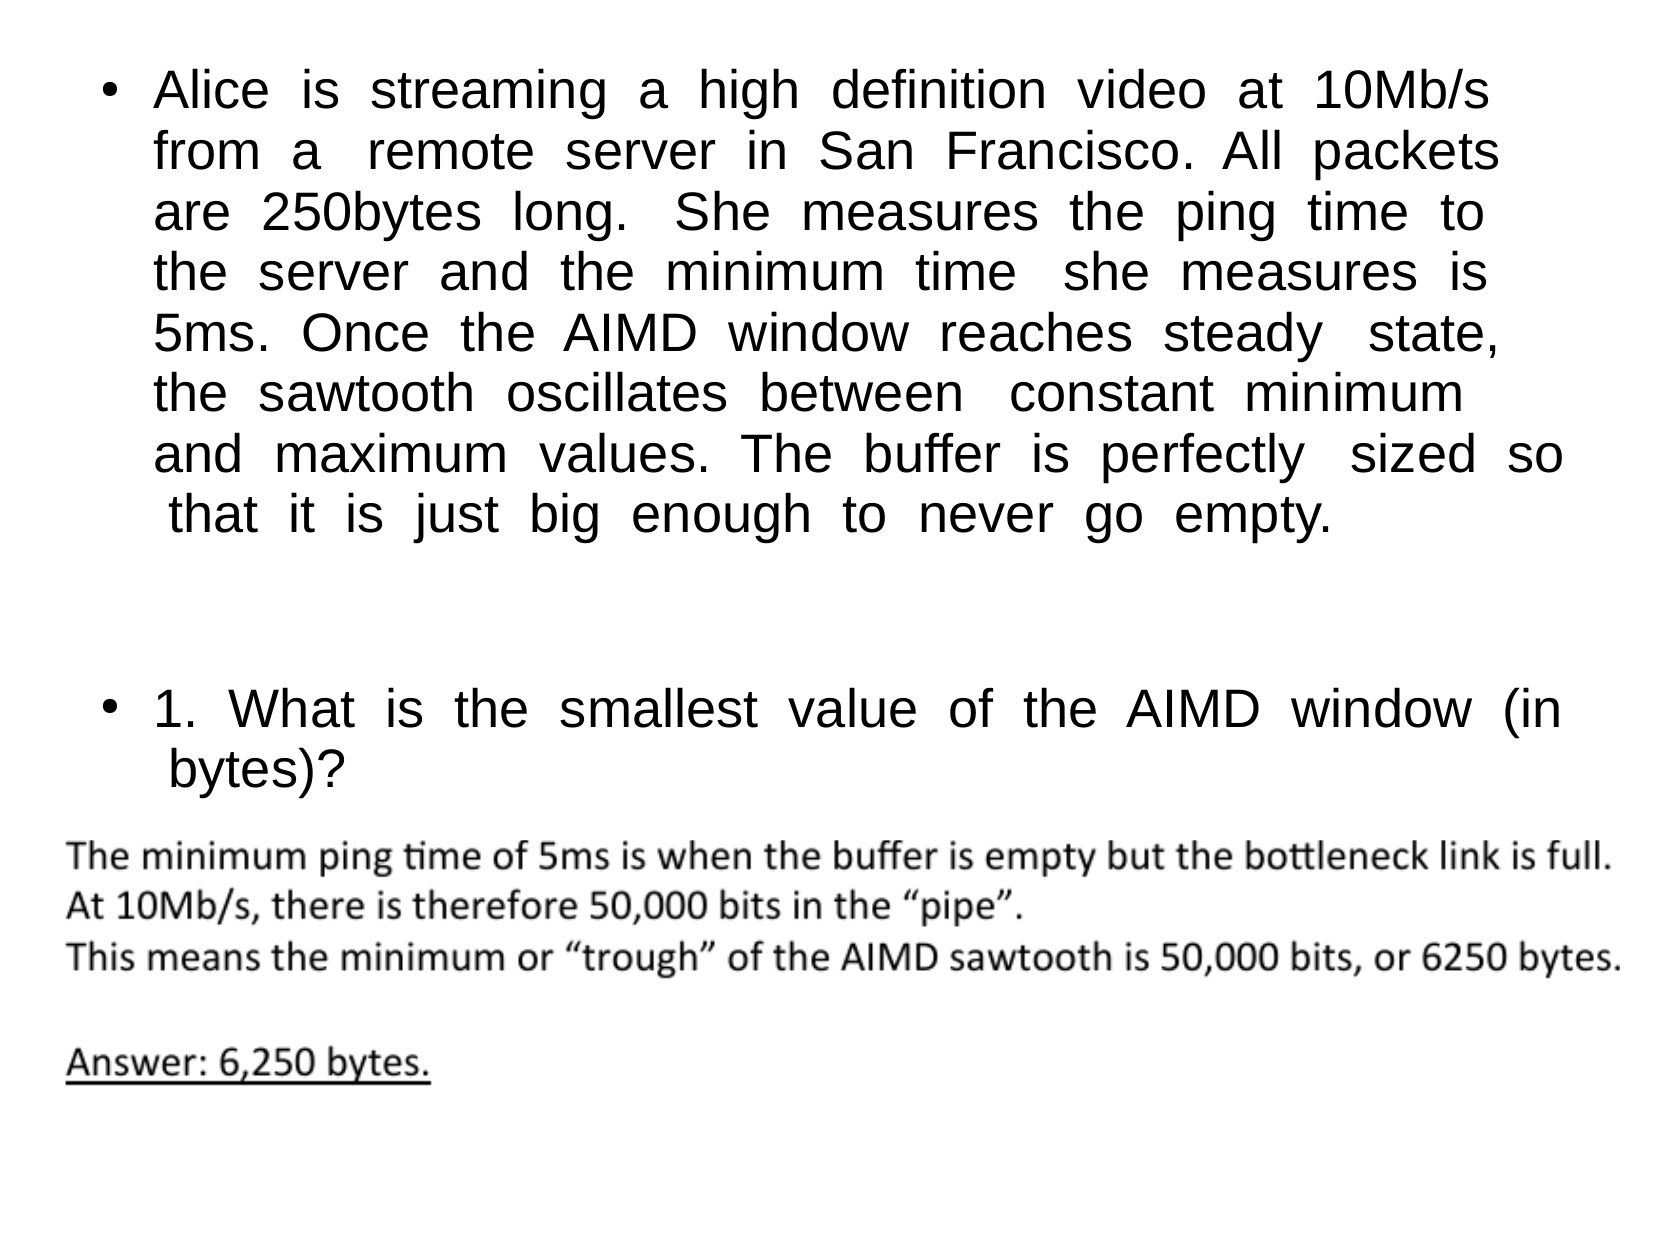

# Alice is streaming a high definition video at 10Mb/s from a remote server in San Francisco. All packets are 250bytes long. She measures the ping time to the server and the minimum time she measures is 5ms. Once the AIMD window reaches steady state, the sawtooth oscillates between constant minimum and maximum values. The buffer is perfectly sized so that it is just big enough to never go empty.
1. What is the smallest value of the AIMD window (in bytes)?